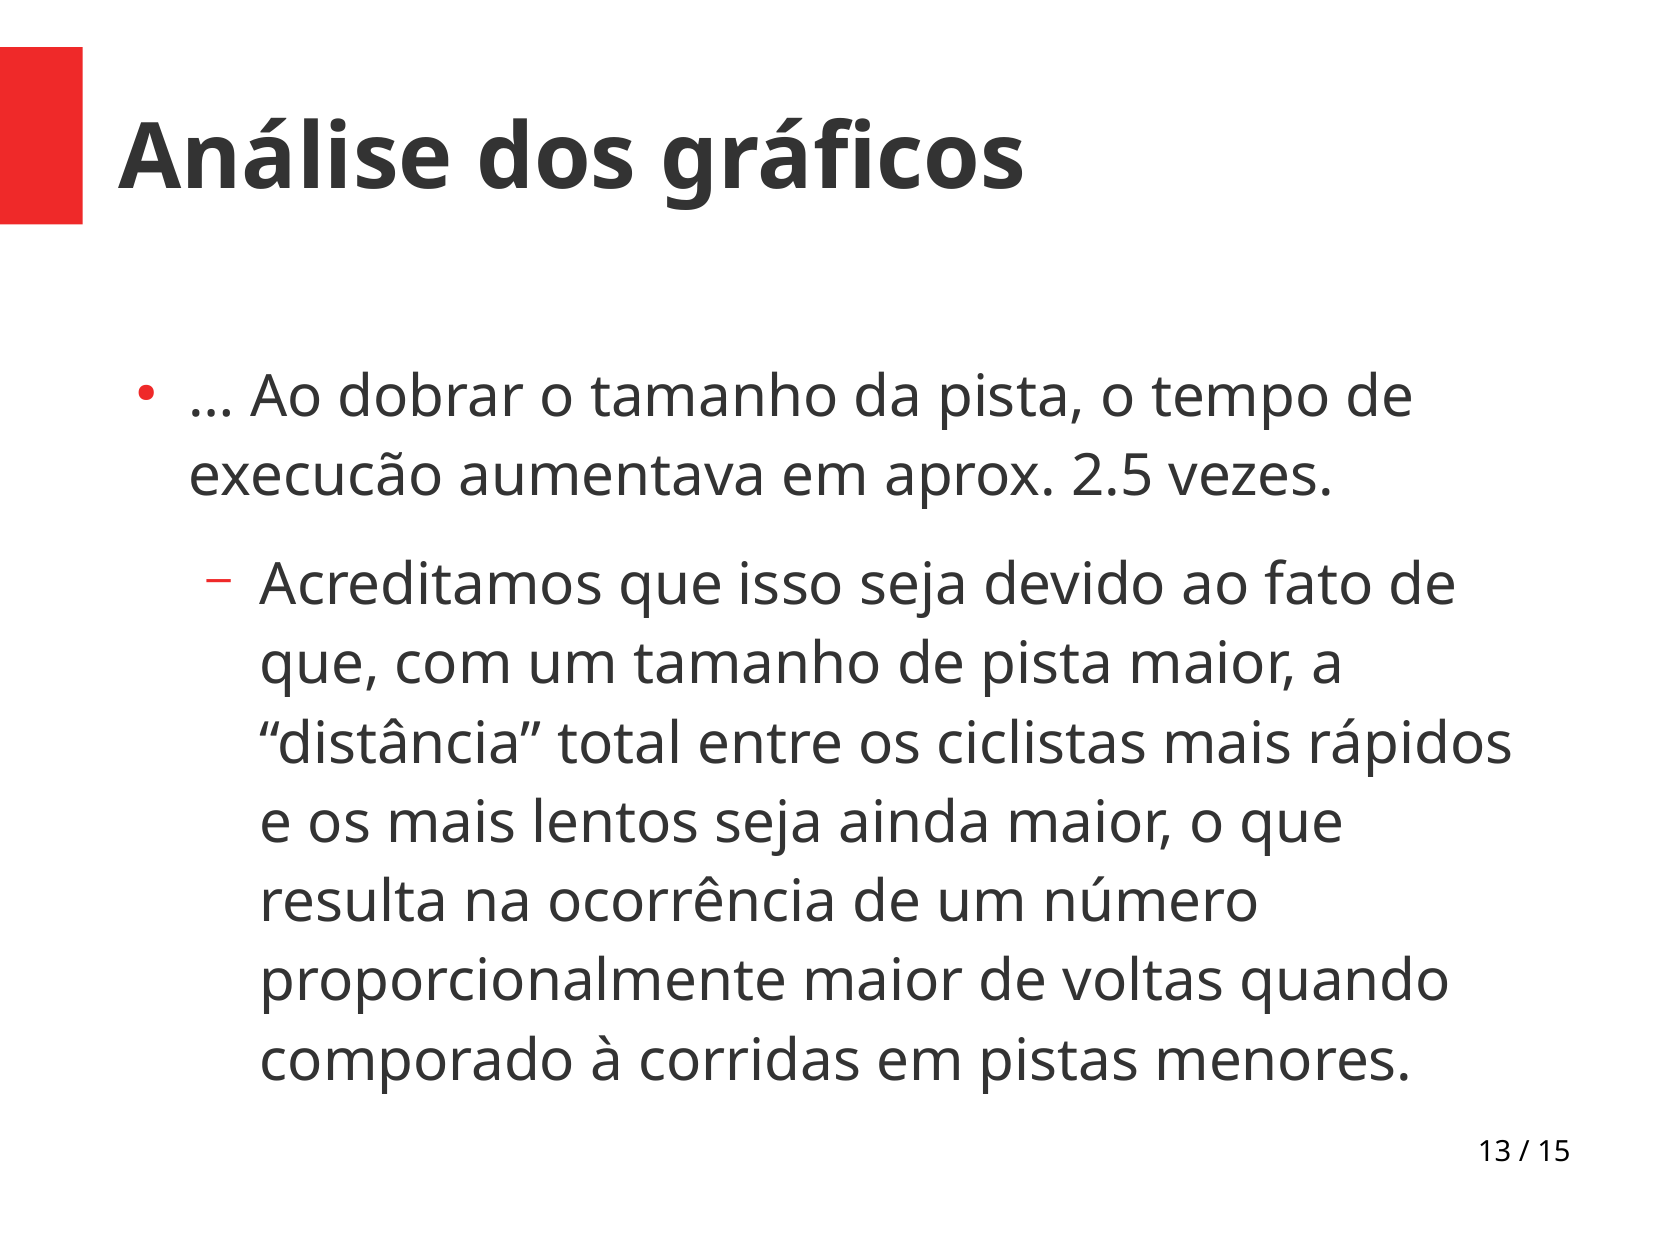

# Análise dos gráficos
… Ao dobrar o tamanho da pista, o tempo de execucão aumentava em aprox. 2.5 vezes.
Acreditamos que isso seja devido ao fato de que, com um tamanho de pista maior, a “distância” total entre os ciclistas mais rápidos e os mais lentos seja ainda maior, o que resulta na ocorrência de um número proporcionalmente maior de voltas quando comporado à corridas em pistas menores.
13